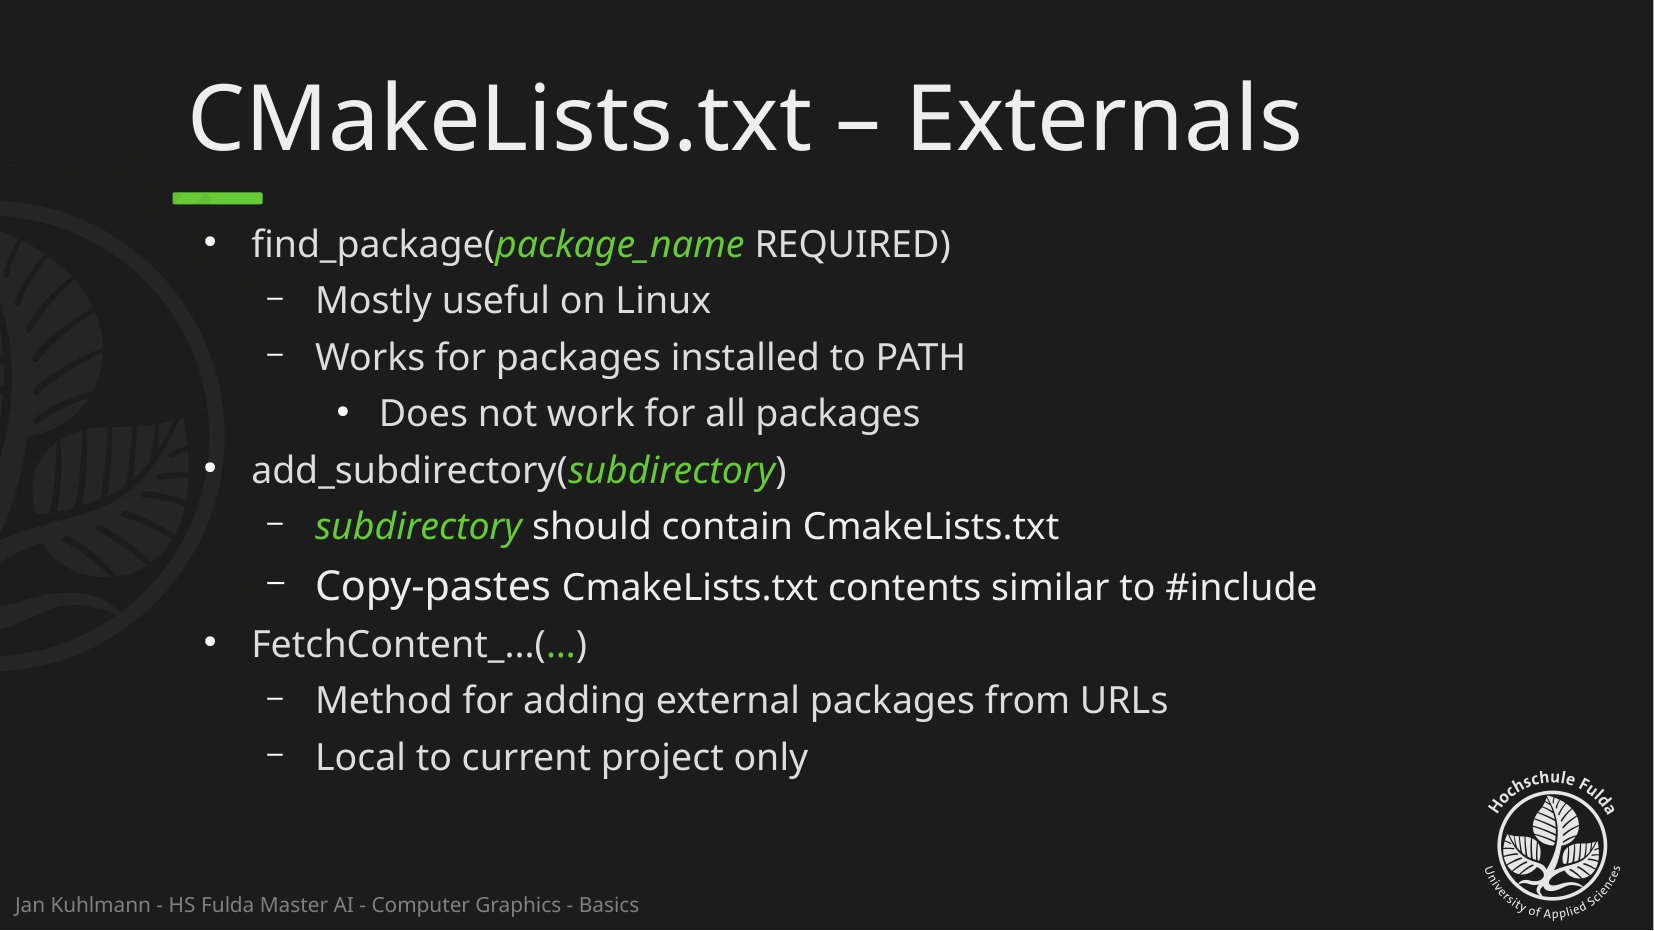

# CMakeLists.txt – Externals
find_package(package_name REQUIRED)
Mostly useful on Linux
Works for packages installed to PATH
Does not work for all packages
add_subdirectory(subdirectory)
subdirectory should contain CmakeLists.txt
Copy-pastes CmakeLists.txt contents similar to #include
FetchContent_...(…)
Method for adding external packages from URLs
Local to current project only
Jan Kuhlmann - HS Fulda Master AI - Computer Graphics - Basics